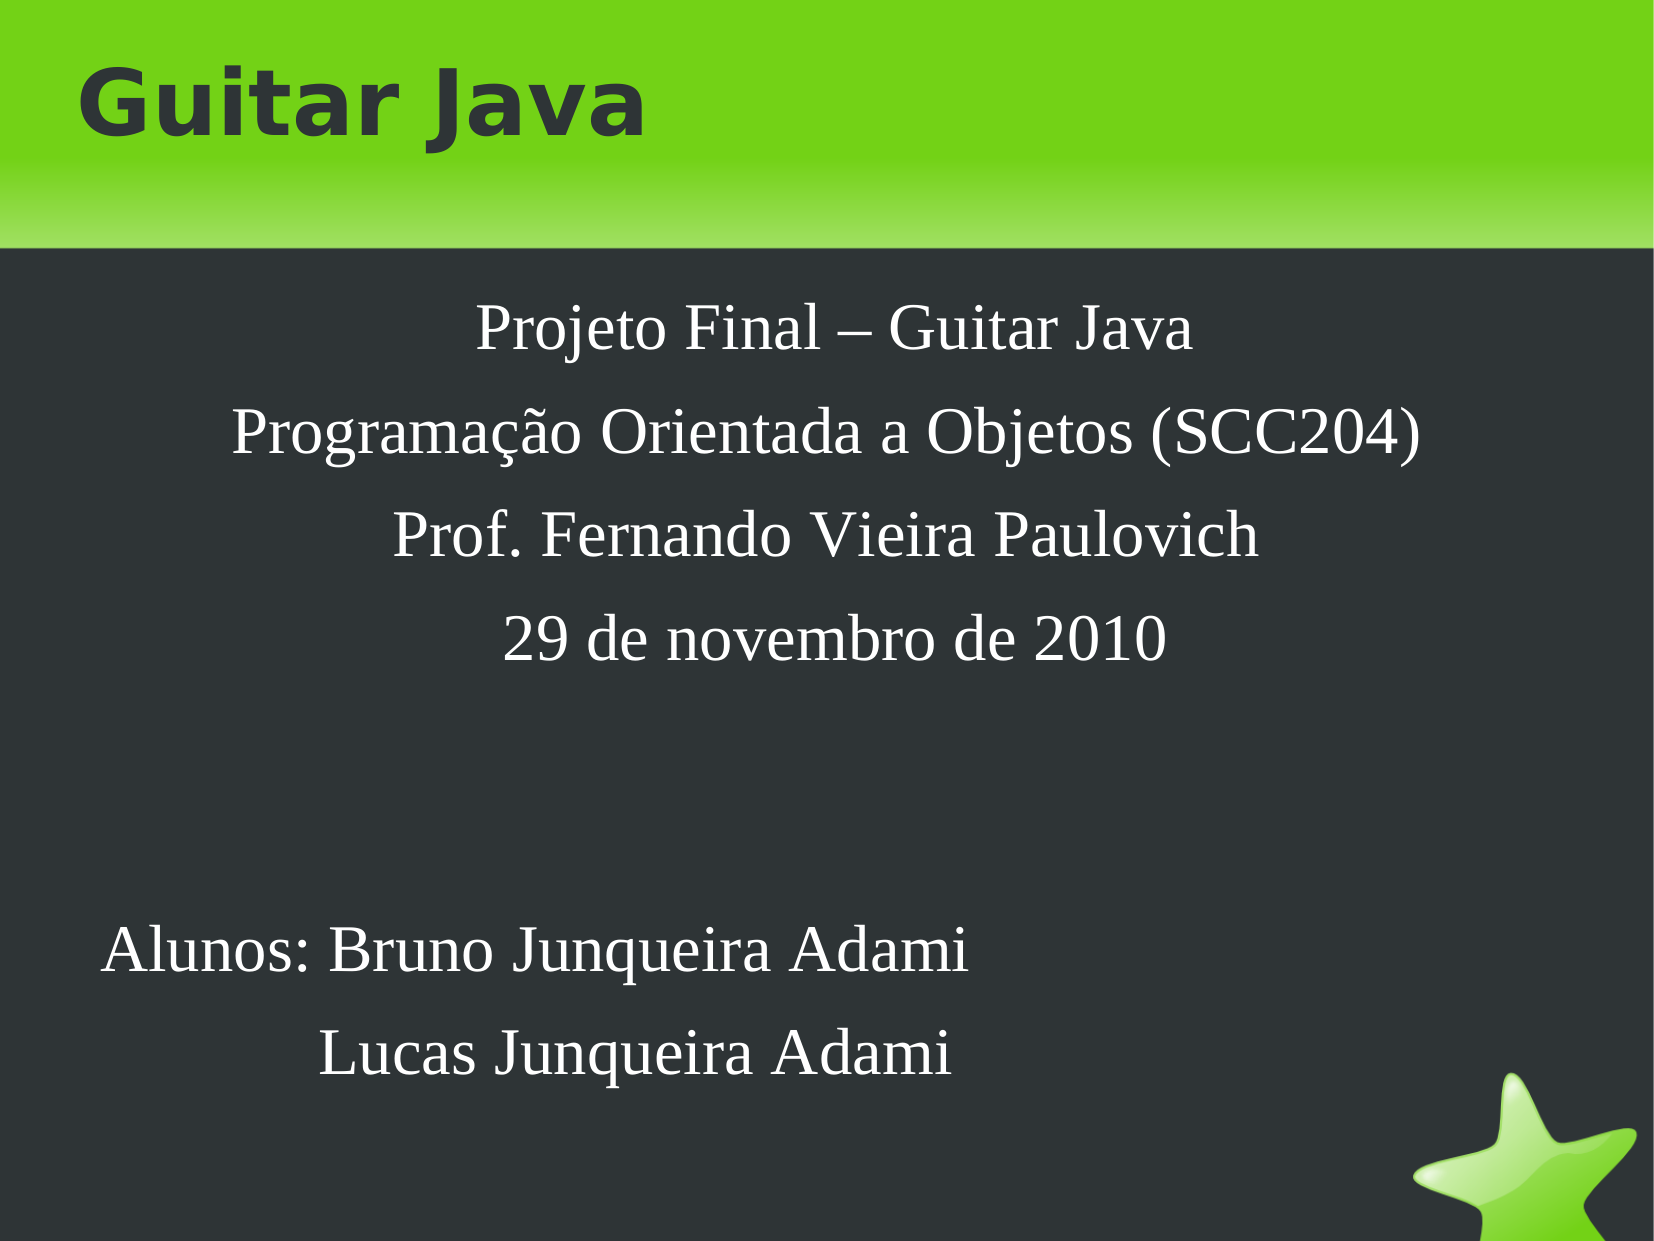

# Guitar Java
Projeto Final – Guitar Java
Programação Orientada a Objetos (SCC204)
Prof. Fernando Vieira Paulovich
29 de novembro de 2010
Alunos: Bruno Junqueira Adami
 Lucas Junqueira Adami